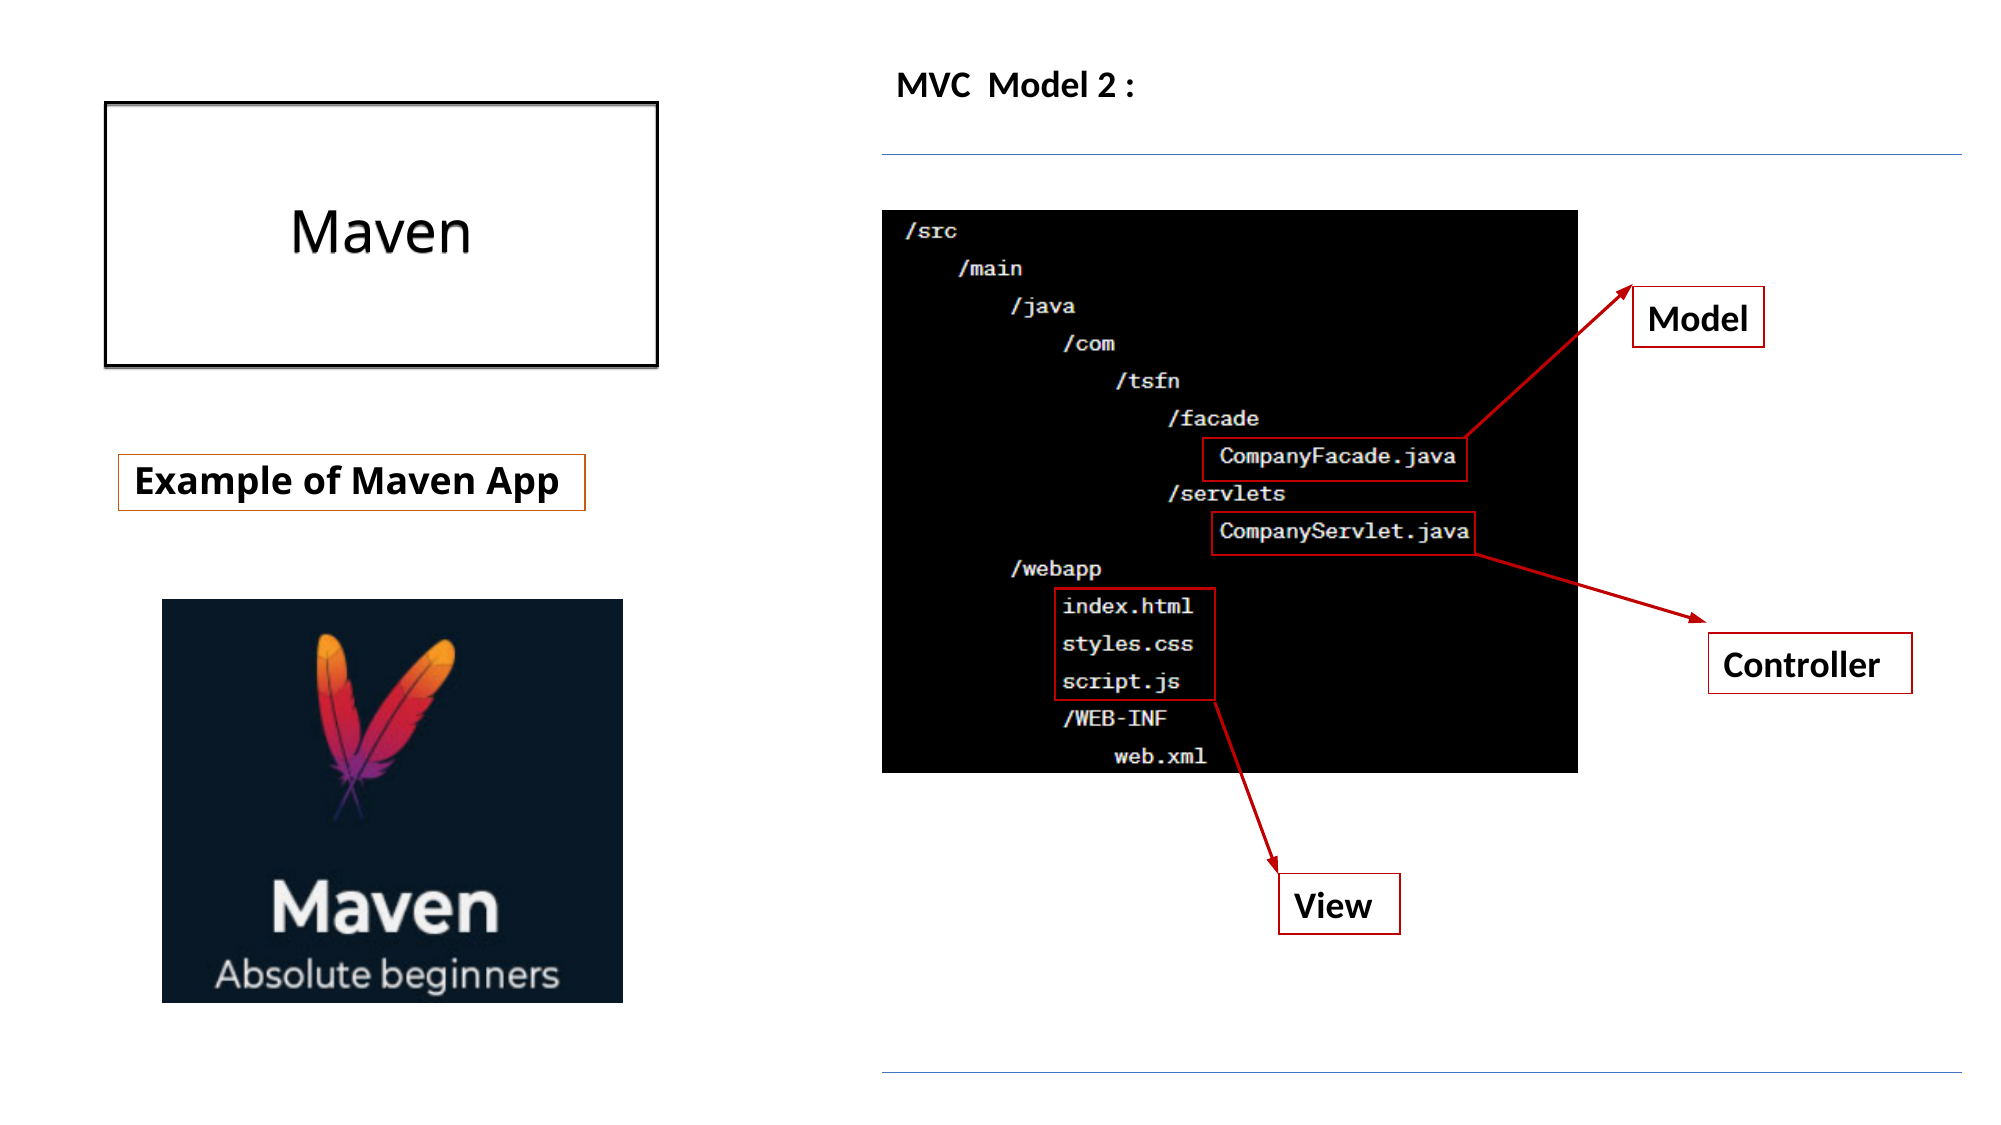

MVC Model 2 :
# Maven
Model
Example of Maven App
Controller
View